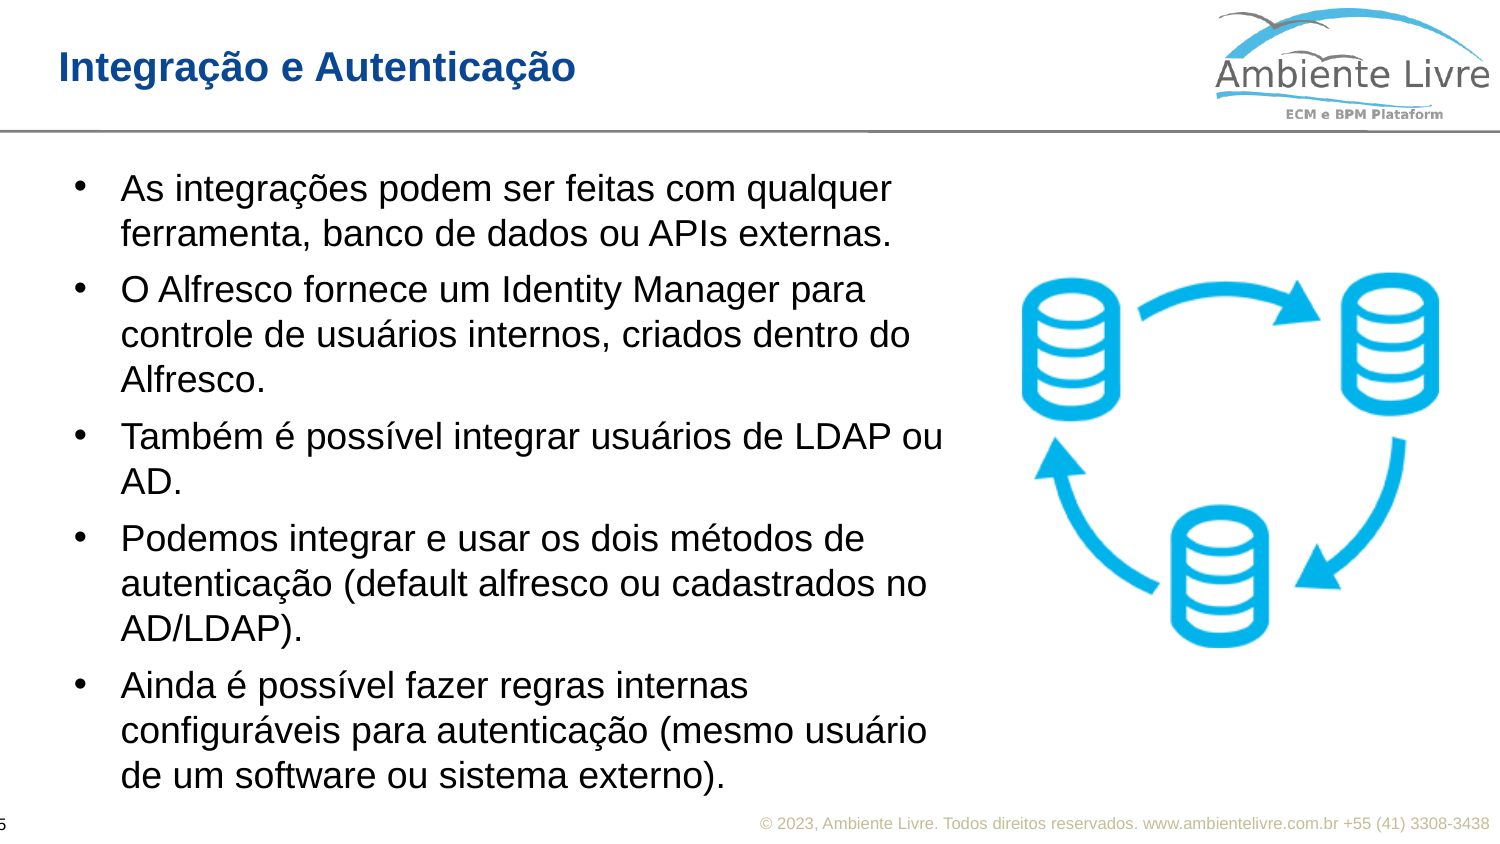

# Integração e Autenticação
As integrações podem ser feitas com qualquer ferramenta, banco de dados ou APIs externas.
O Alfresco fornece um Identity Manager para controle de usuários internos, criados dentro do Alfresco.
Também é possível integrar usuários de LDAP ou AD.
Podemos integrar e usar os dois métodos de autenticação (default alfresco ou cadastrados no AD/LDAP).
Ainda é possível fazer regras internas configuráveis para autenticação (mesmo usuário de um software ou sistema externo).